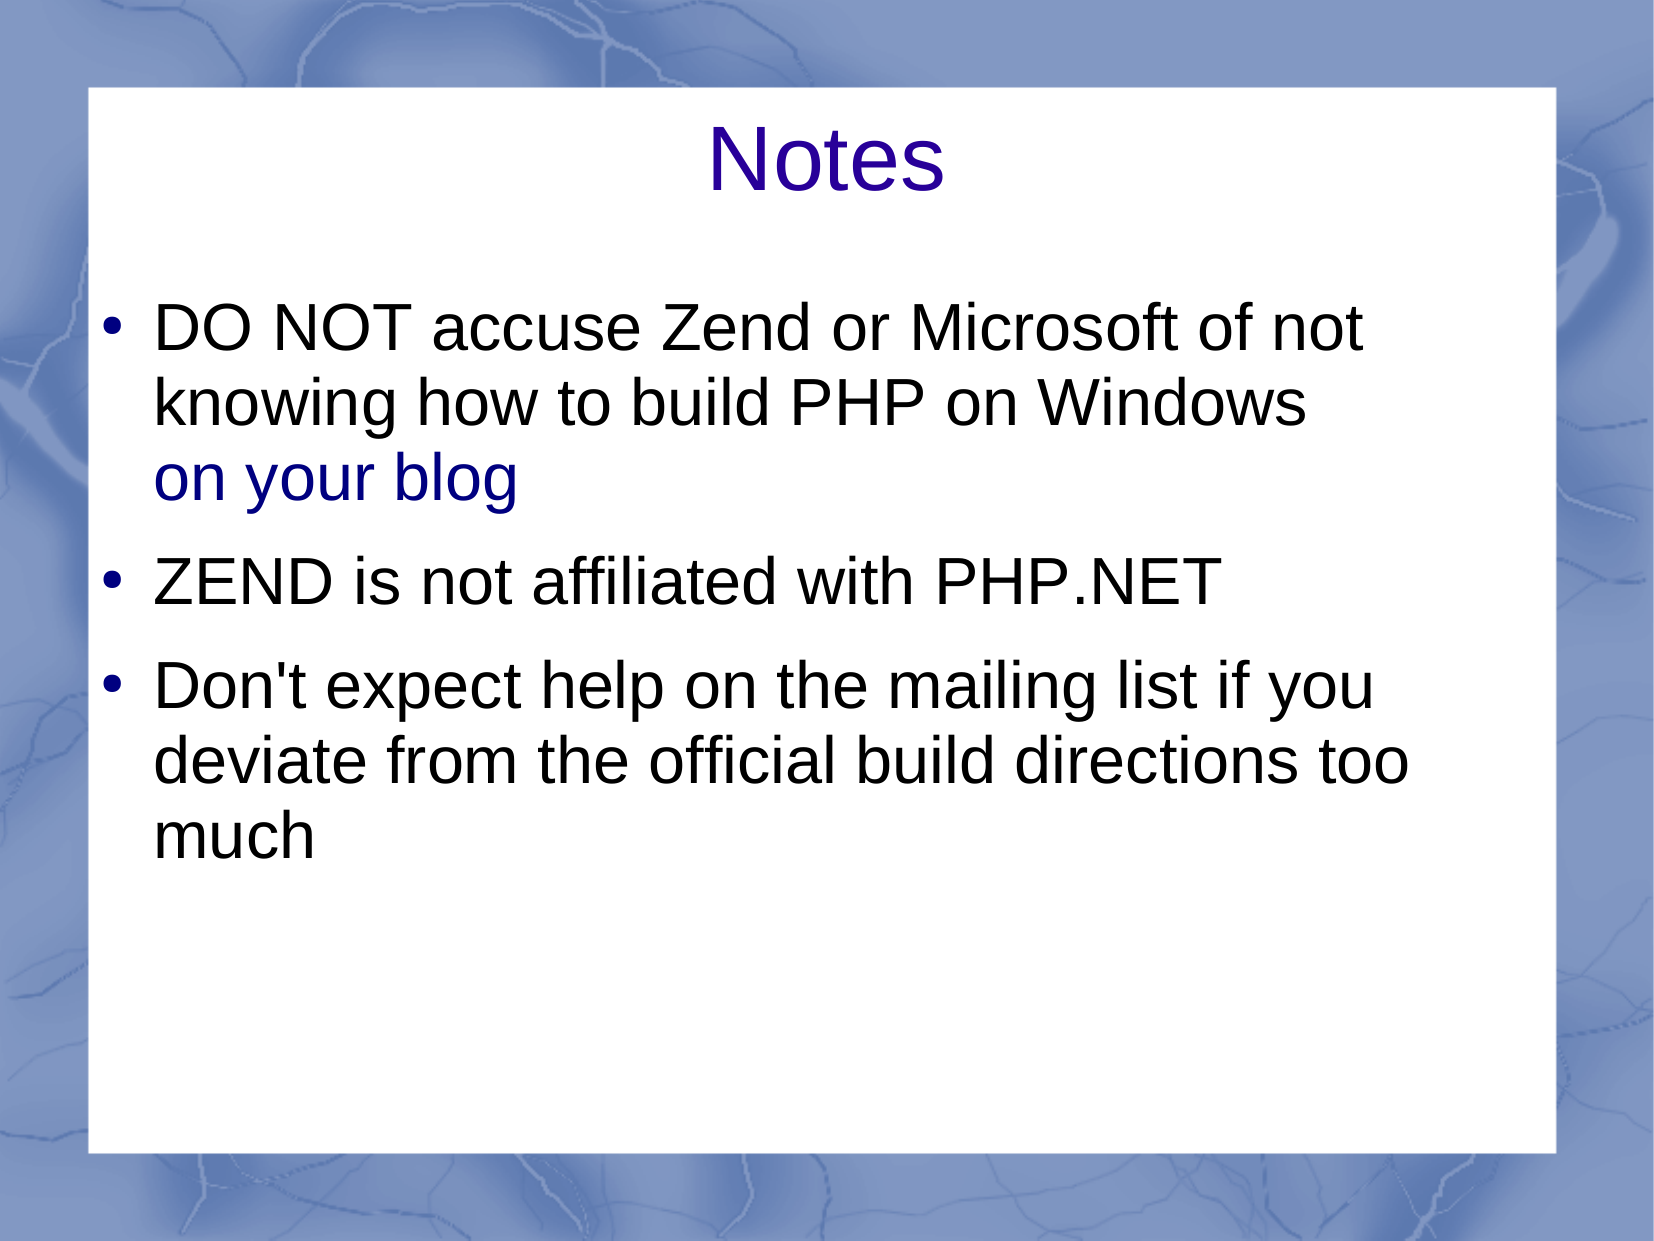

# Notes
DO NOT accuse Zend or Microsoft of not knowing how to build PHP on Windows on your blog
ZEND is not affiliated with PHP.NET
Don't expect help on the mailing list if you deviate from the official build directions too much